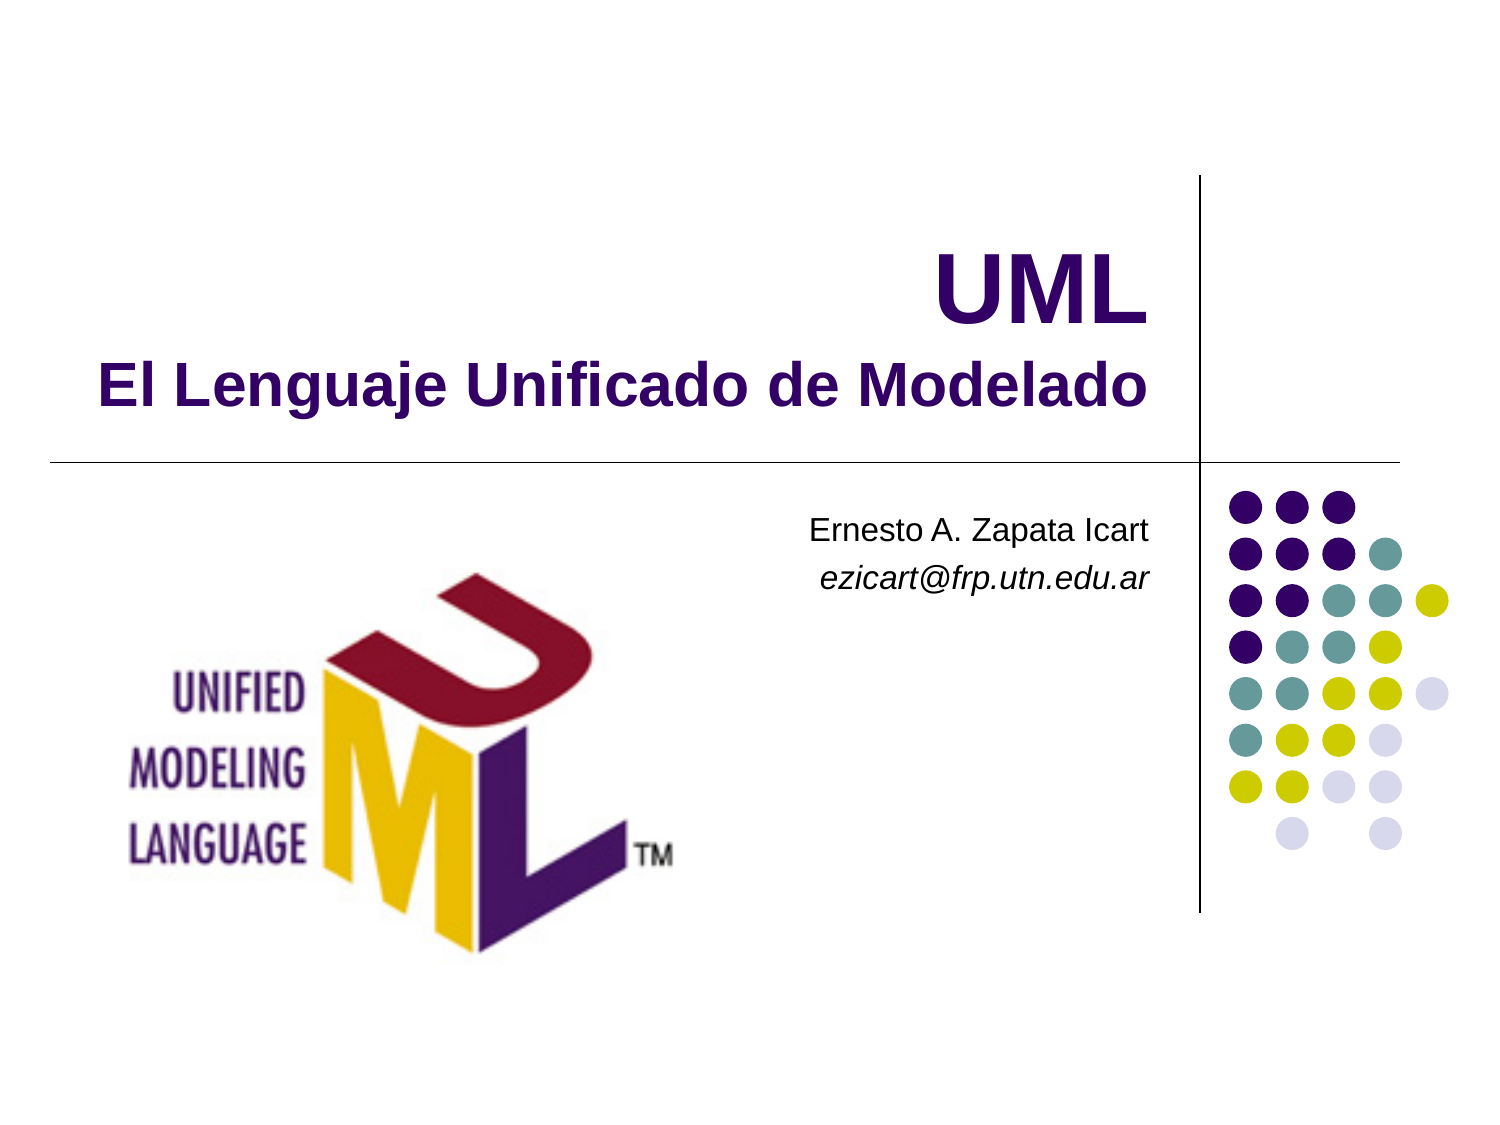

# UML El Lenguaje Unificado de Modelado
Ernesto A. Zapata Icart
ezicart@frp.utn.edu.ar